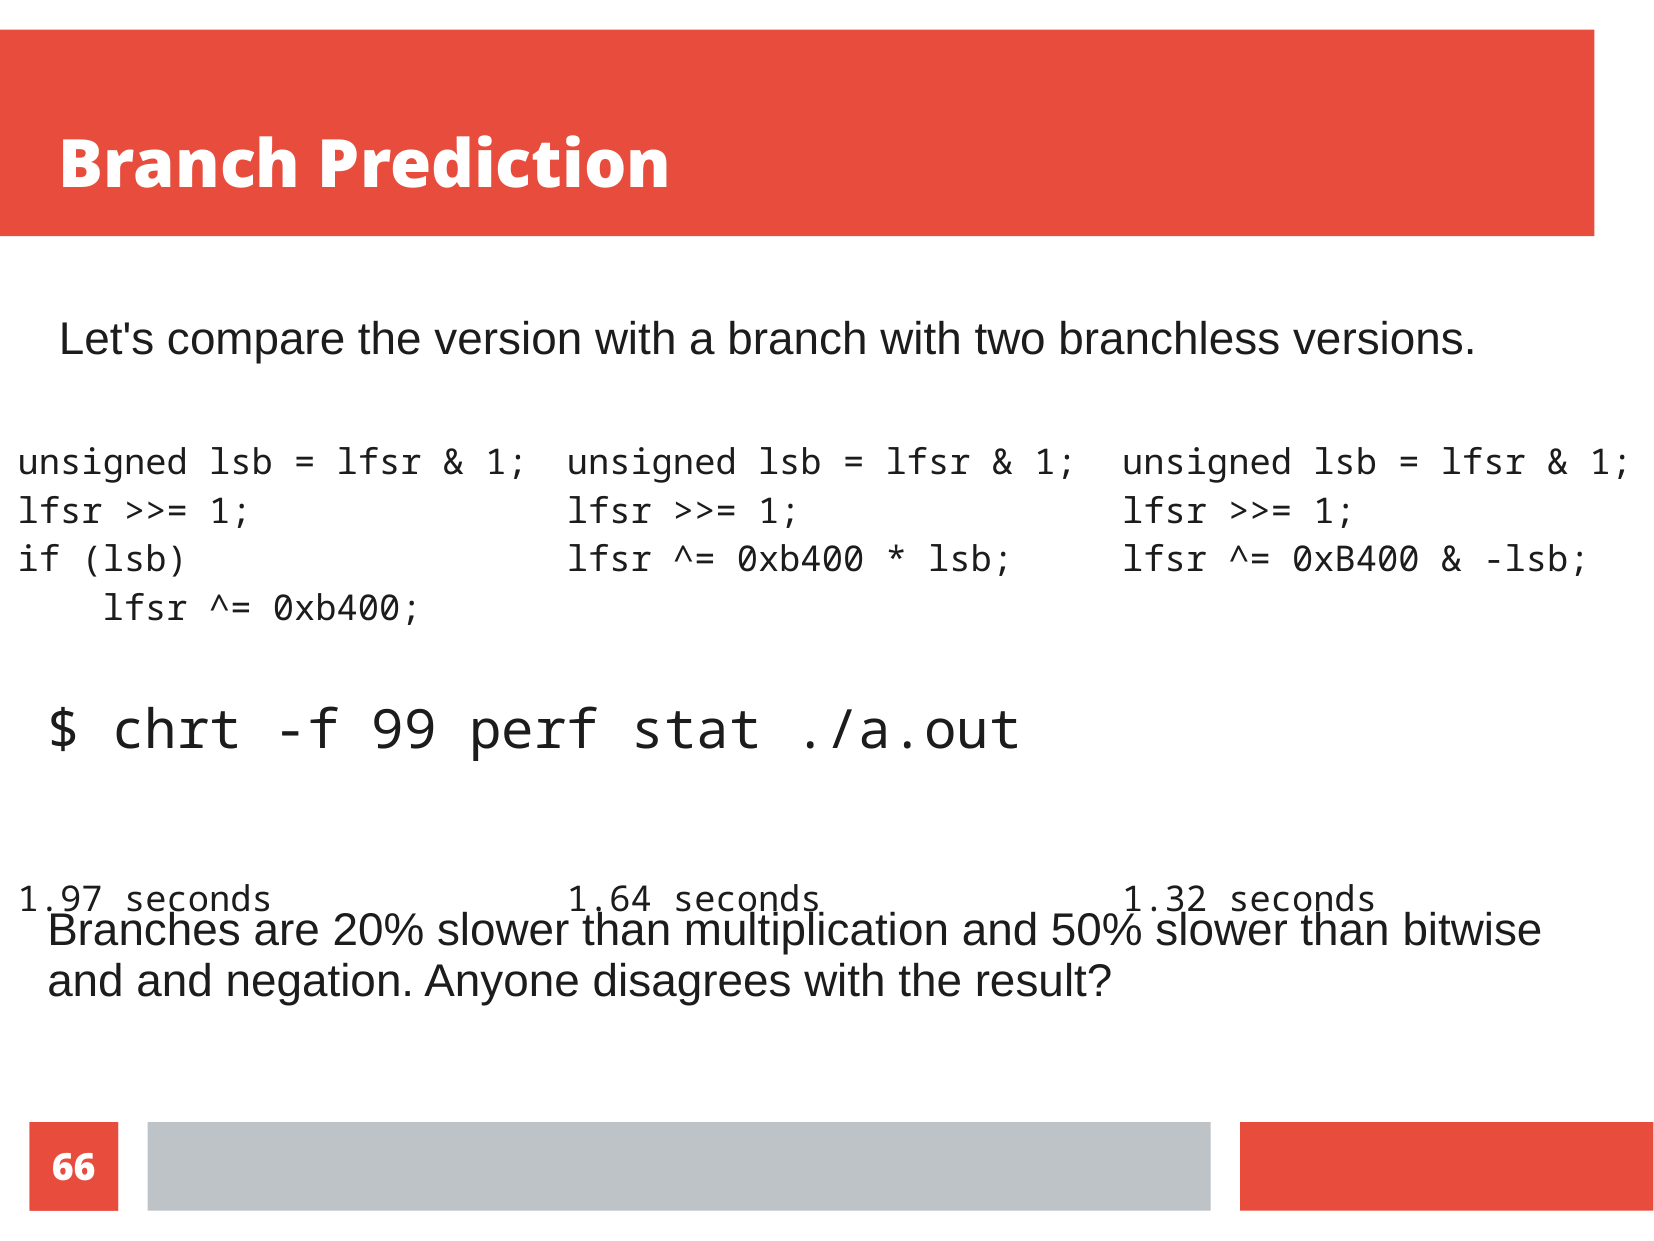

# Branch Prediction
Let's compare the version with a branch with two branchless versions.
unsigned lsb = lfsr & 1;
lfsr >>= 1;
if (lsb)
 lfsr ^= 0xb400;
1.97 seconds
unsigned lsb = lfsr & 1;
lfsr >>= 1;
lfsr ^= 0xb400 * lsb;
1.64 seconds
unsigned lsb = lfsr & 1;
lfsr >>= 1;
lfsr ^= 0xB400 & -lsb;
1.32 seconds
$ chrt -f 99 perf stat ./a.out
Branches are 20% slower than multiplication and 50% slower than bitwise and and negation. Anyone disagrees with the result?
66